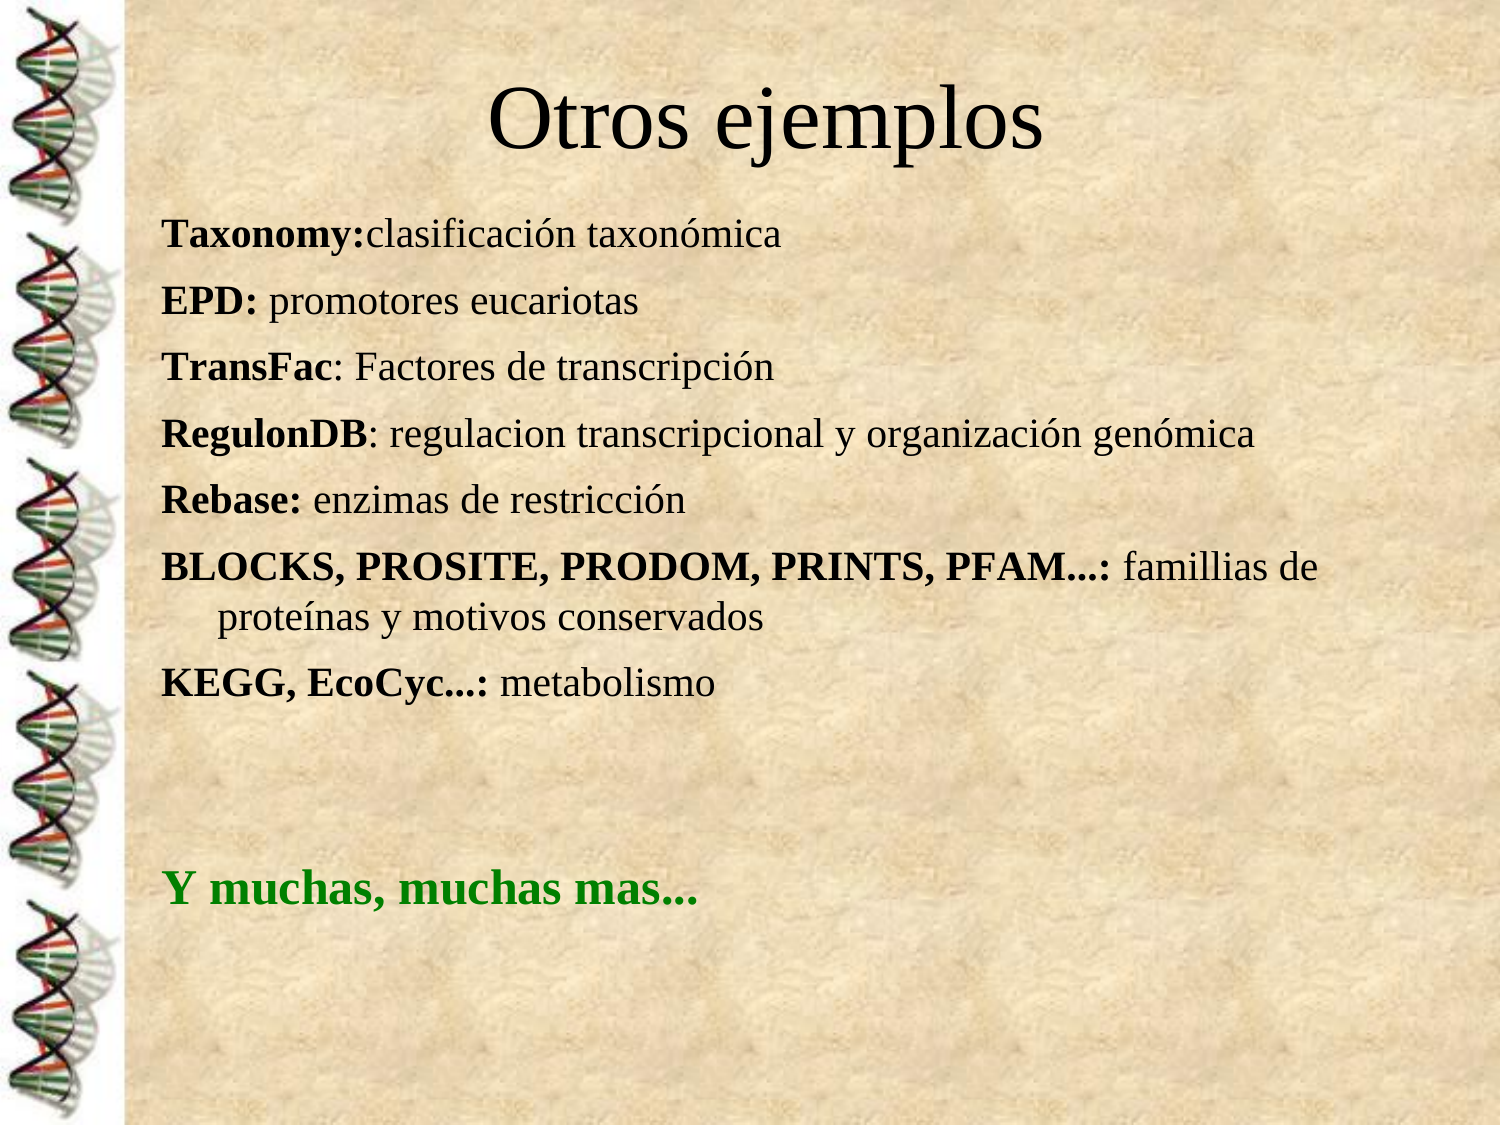

# Otros ejemplos
Taxonomy:clasificación taxonómica
EPD: promotores eucariotas
TransFac: Factores de transcripción
RegulonDB: regulacion transcripcional y organización genómica
Rebase: enzimas de restricción
BLOCKS, PROSITE, PRODOM, PRINTS, PFAM...: famillias de proteínas y motivos conservados
KEGG, EcoCyc...: metabolismo
Y muchas, muchas mas...